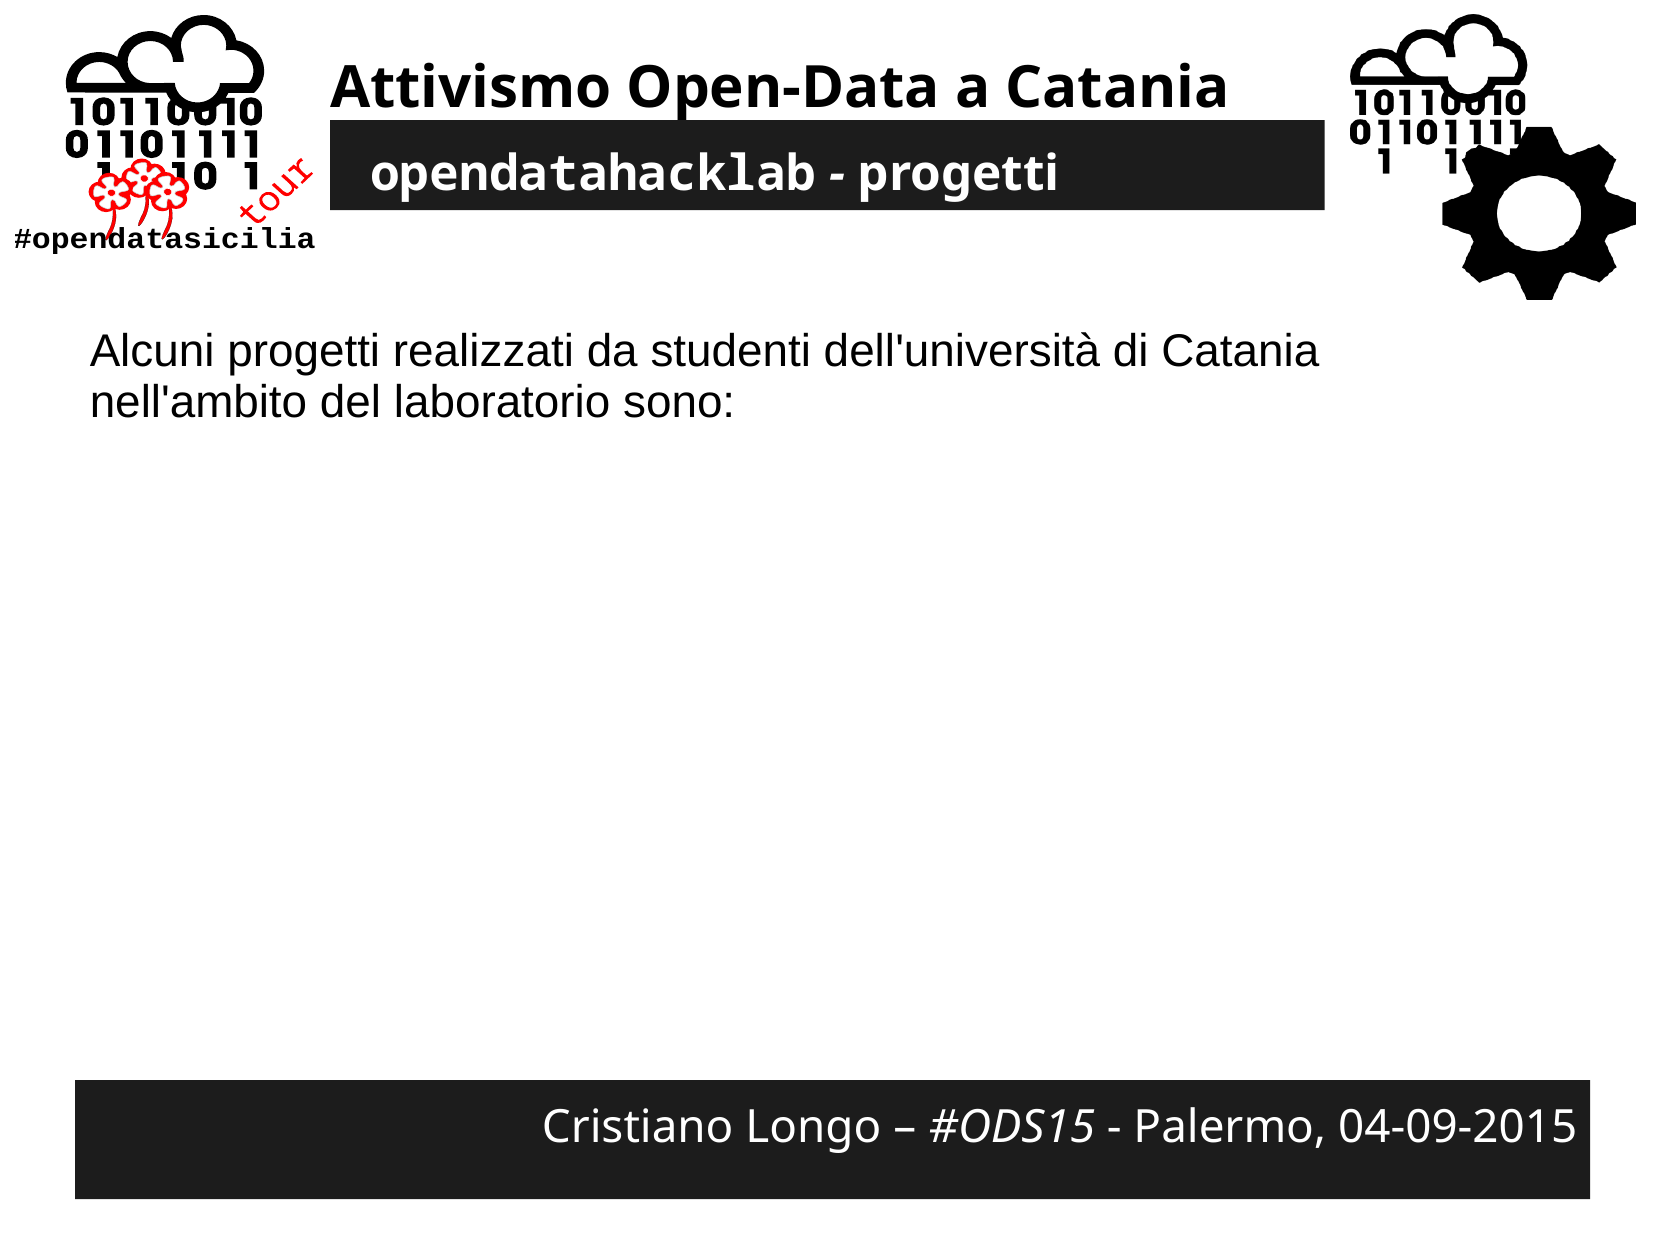

# Attivismo Open-Data a Catania
 opendatahacklab - progetti
Alcuni progetti realizzati da studenti dell'università di Catania nell'ambito del laboratorio sono:
 Cristiano Longo – #ODS15 - Palermo, 04-09-2015